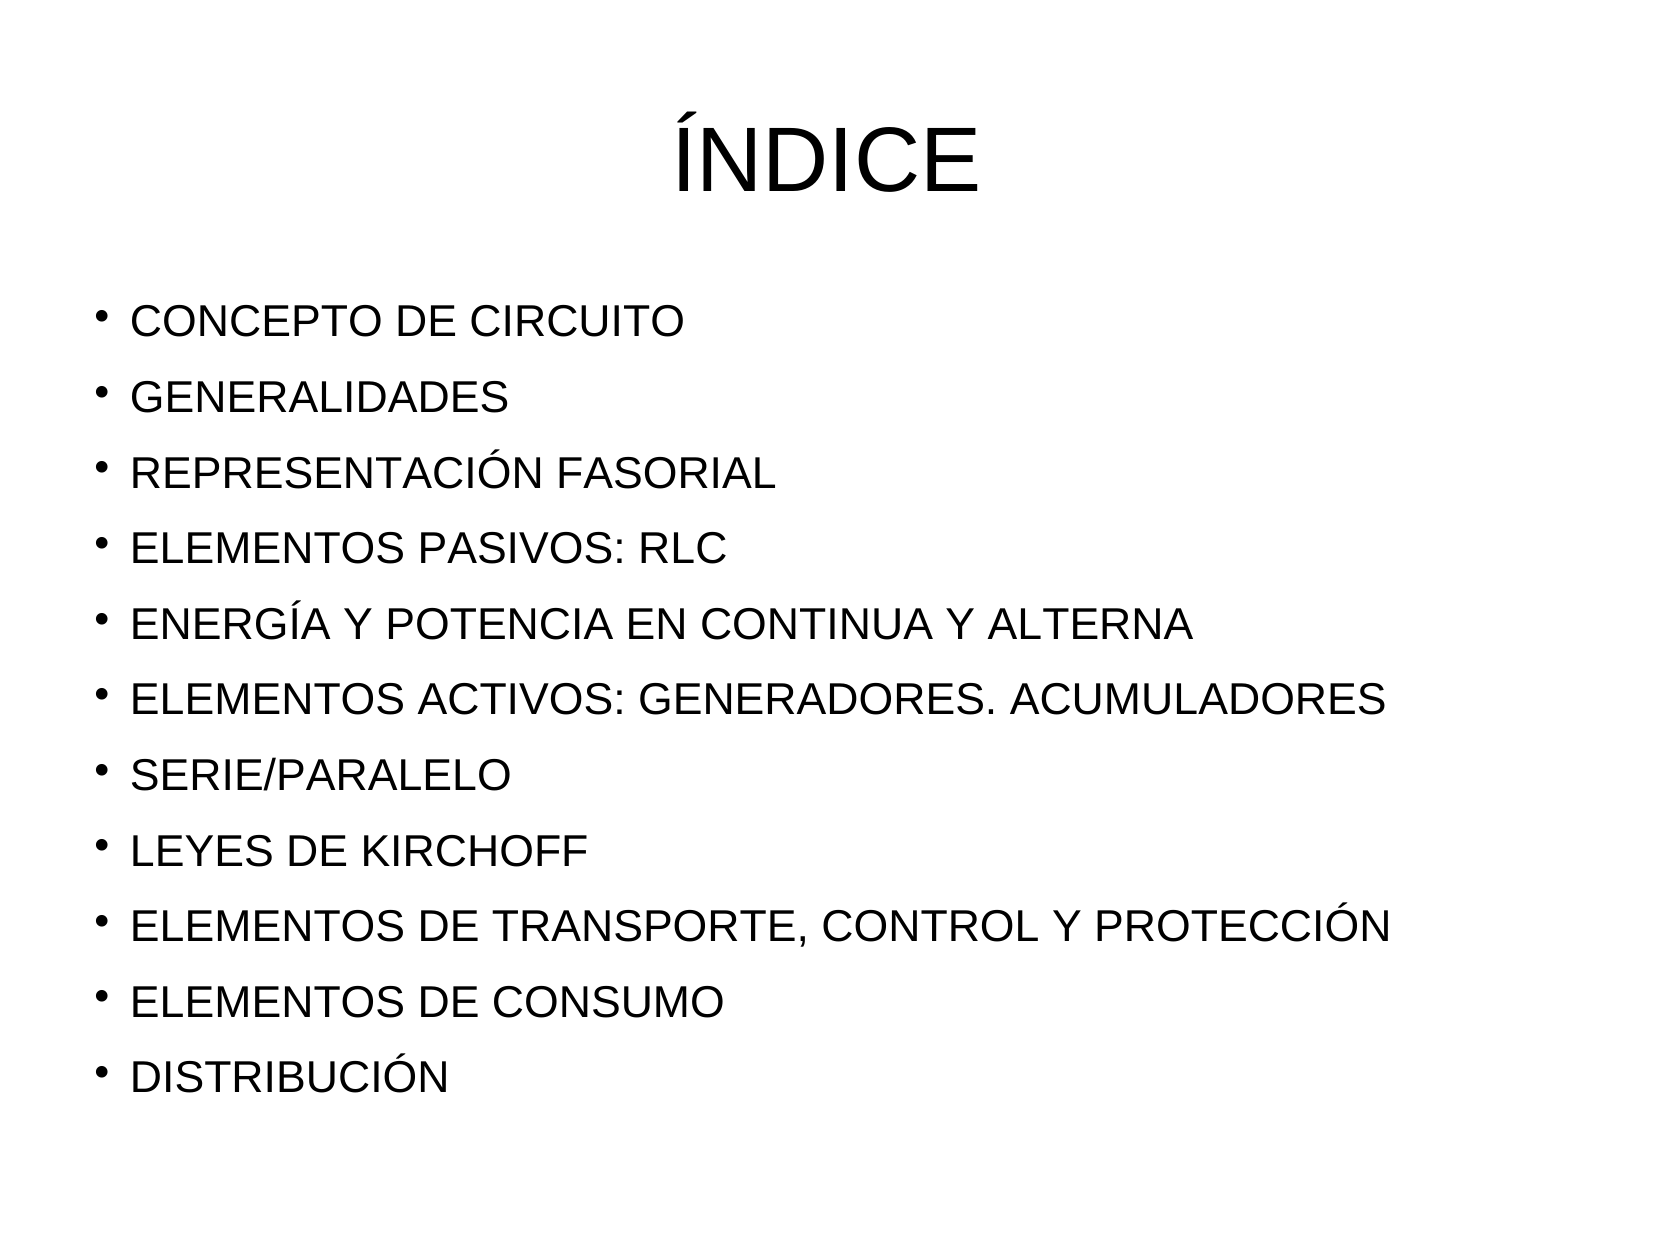

# ÍNDICE
CONCEPTO DE CIRCUITO
GENERALIDADES
REPRESENTACIÓN FASORIAL
ELEMENTOS PASIVOS: RLC
ENERGÍA Y POTENCIA EN CONTINUA Y ALTERNA
ELEMENTOS ACTIVOS: GENERADORES. ACUMULADORES
SERIE/PARALELO
LEYES DE KIRCHOFF
ELEMENTOS DE TRANSPORTE, CONTROL Y PROTECCIÓN
ELEMENTOS DE CONSUMO
DISTRIBUCIÓN